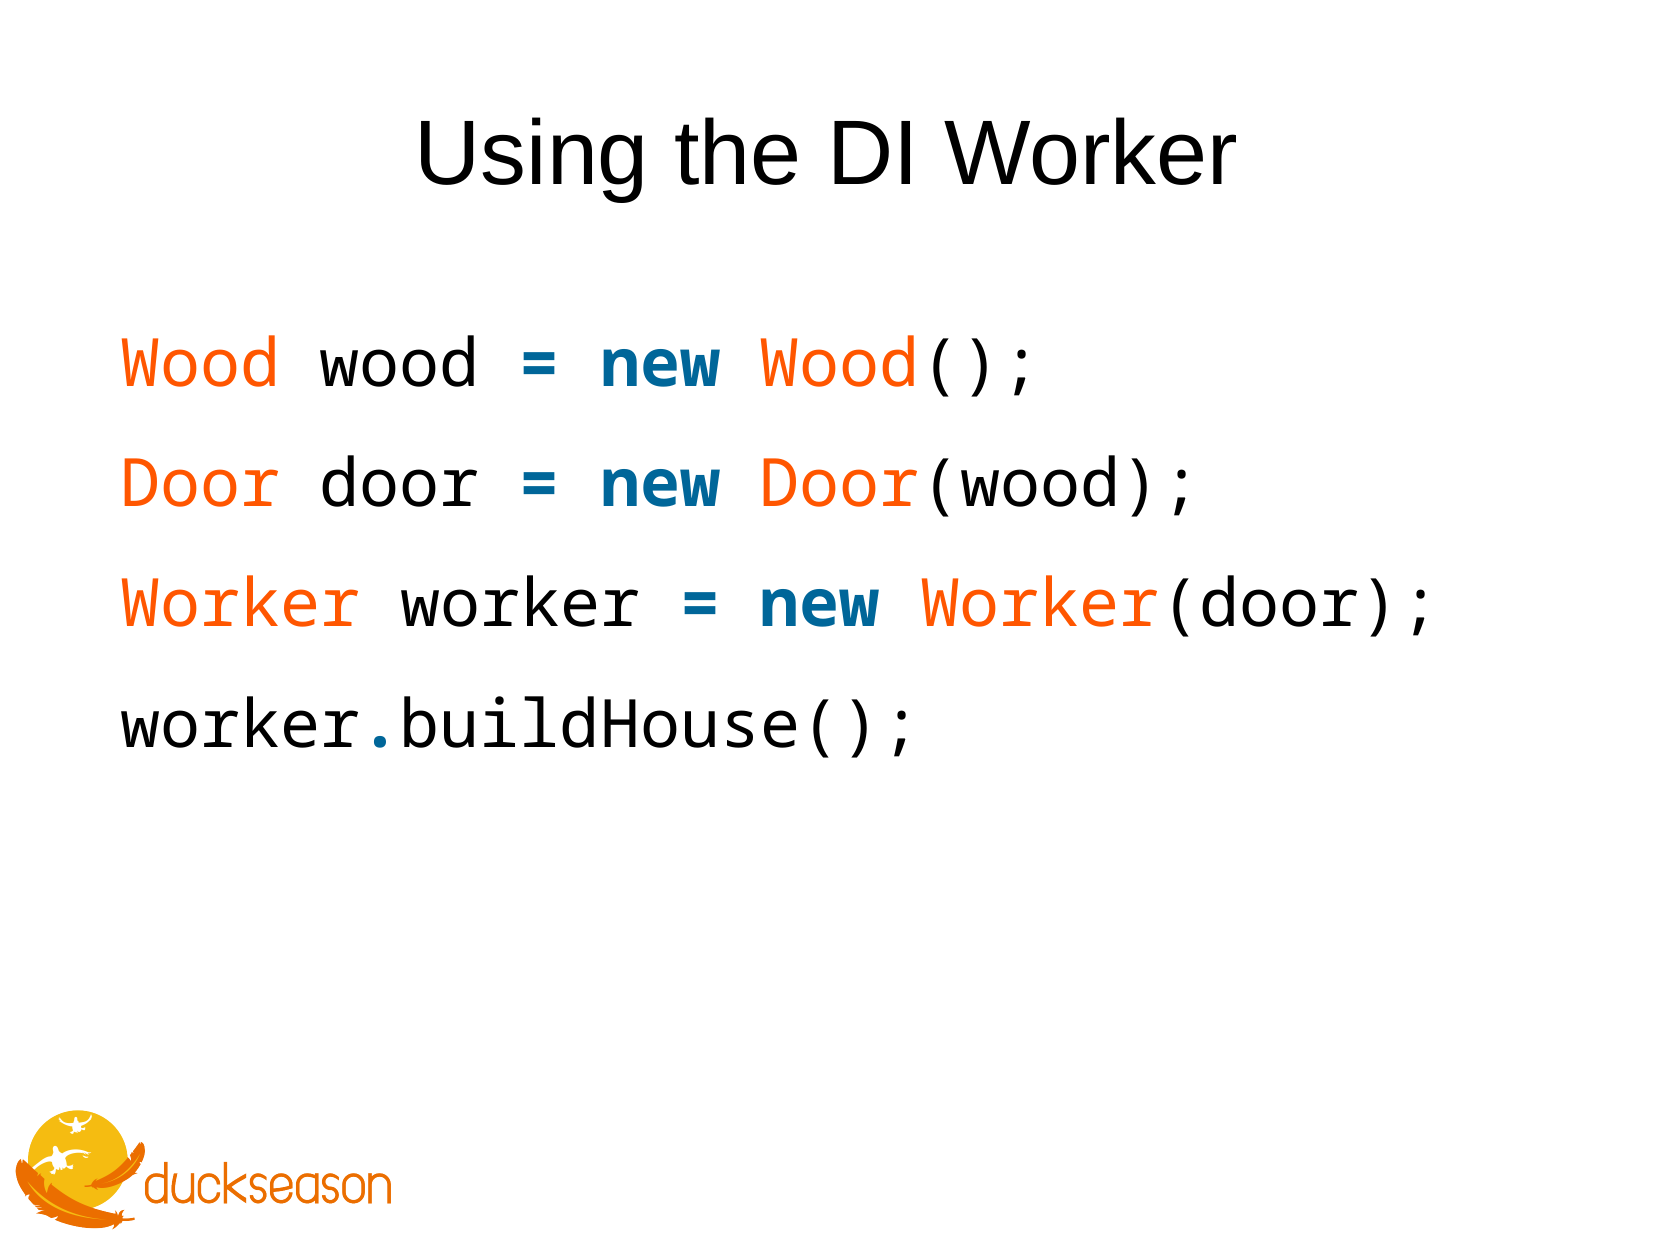

# Using the DI Worker
Wood wood = new Wood();
Door door = new Door(wood);
Worker worker = new Worker(door);
worker.buildHouse();